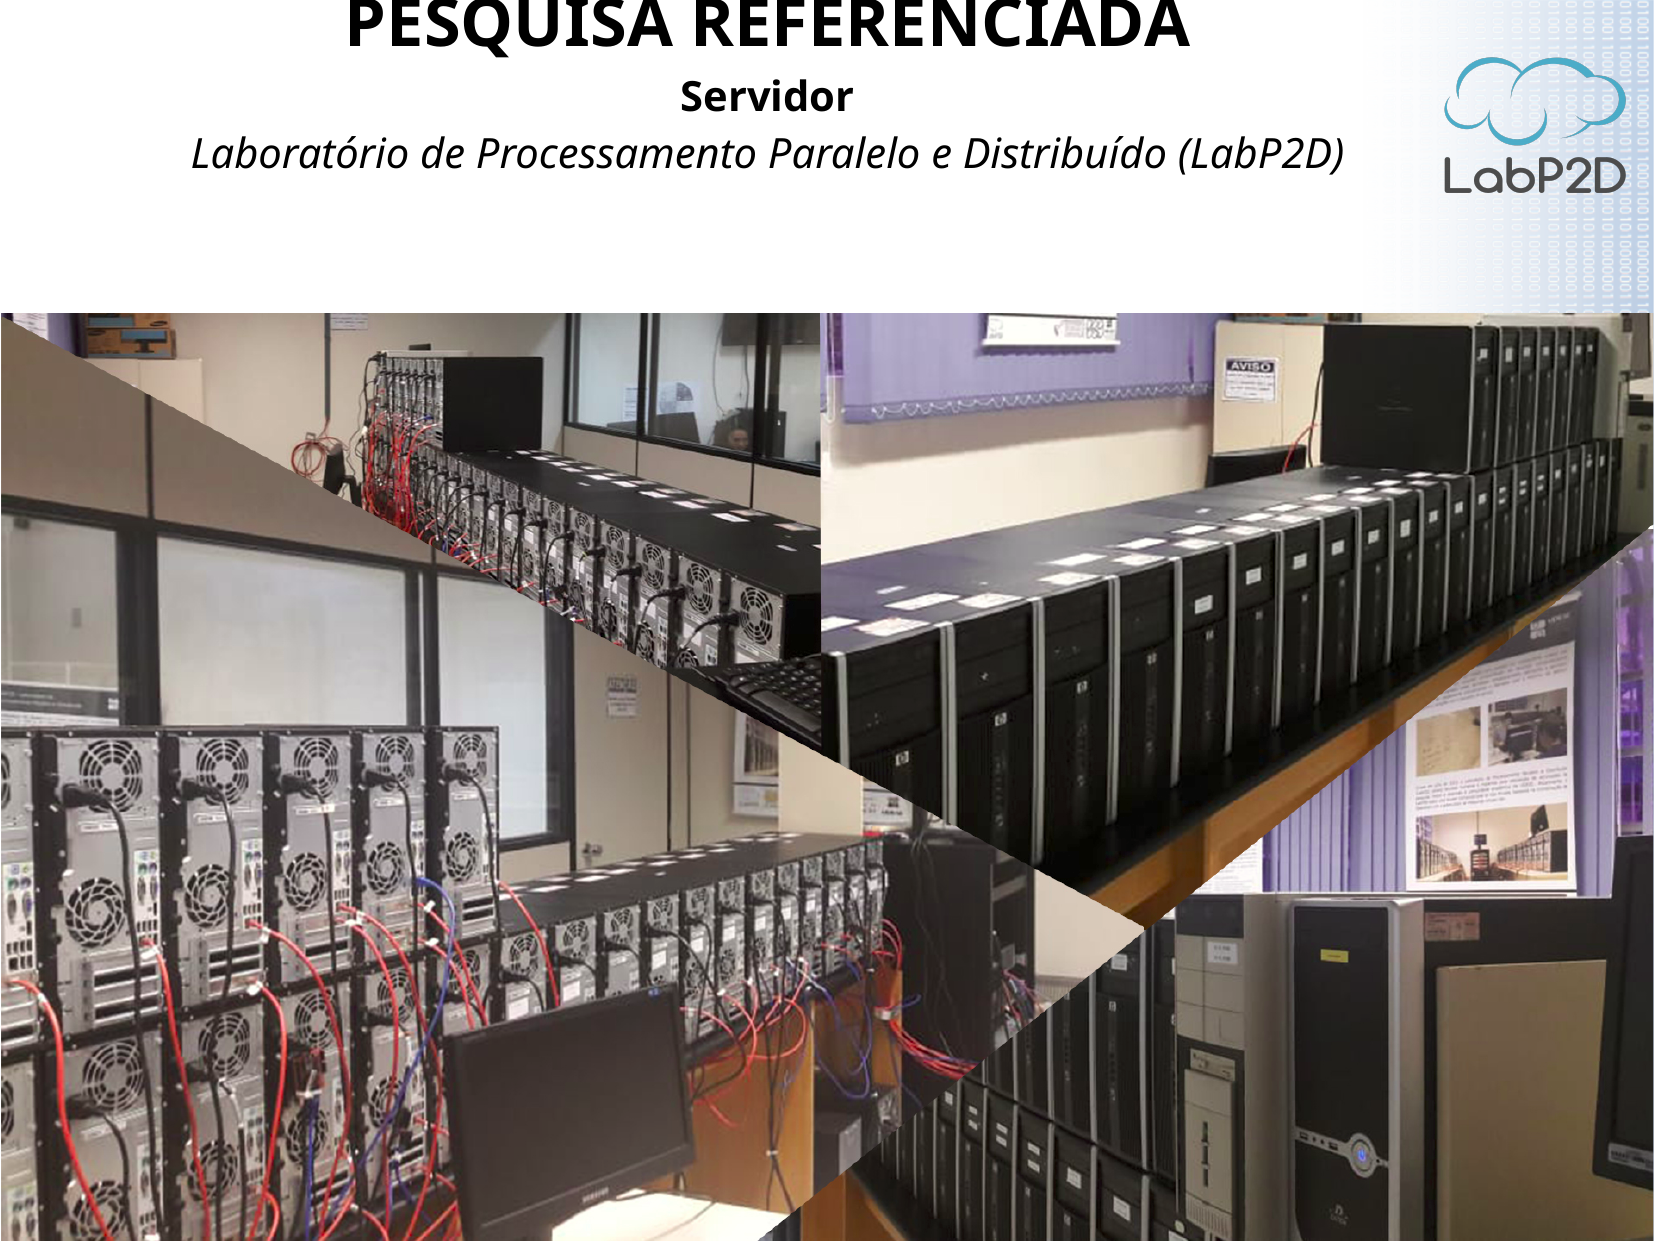

# PESQUISA REFERENCIADA Servidor Laboratório de Processamento Paralelo e Distribuído (LabP2D)
9